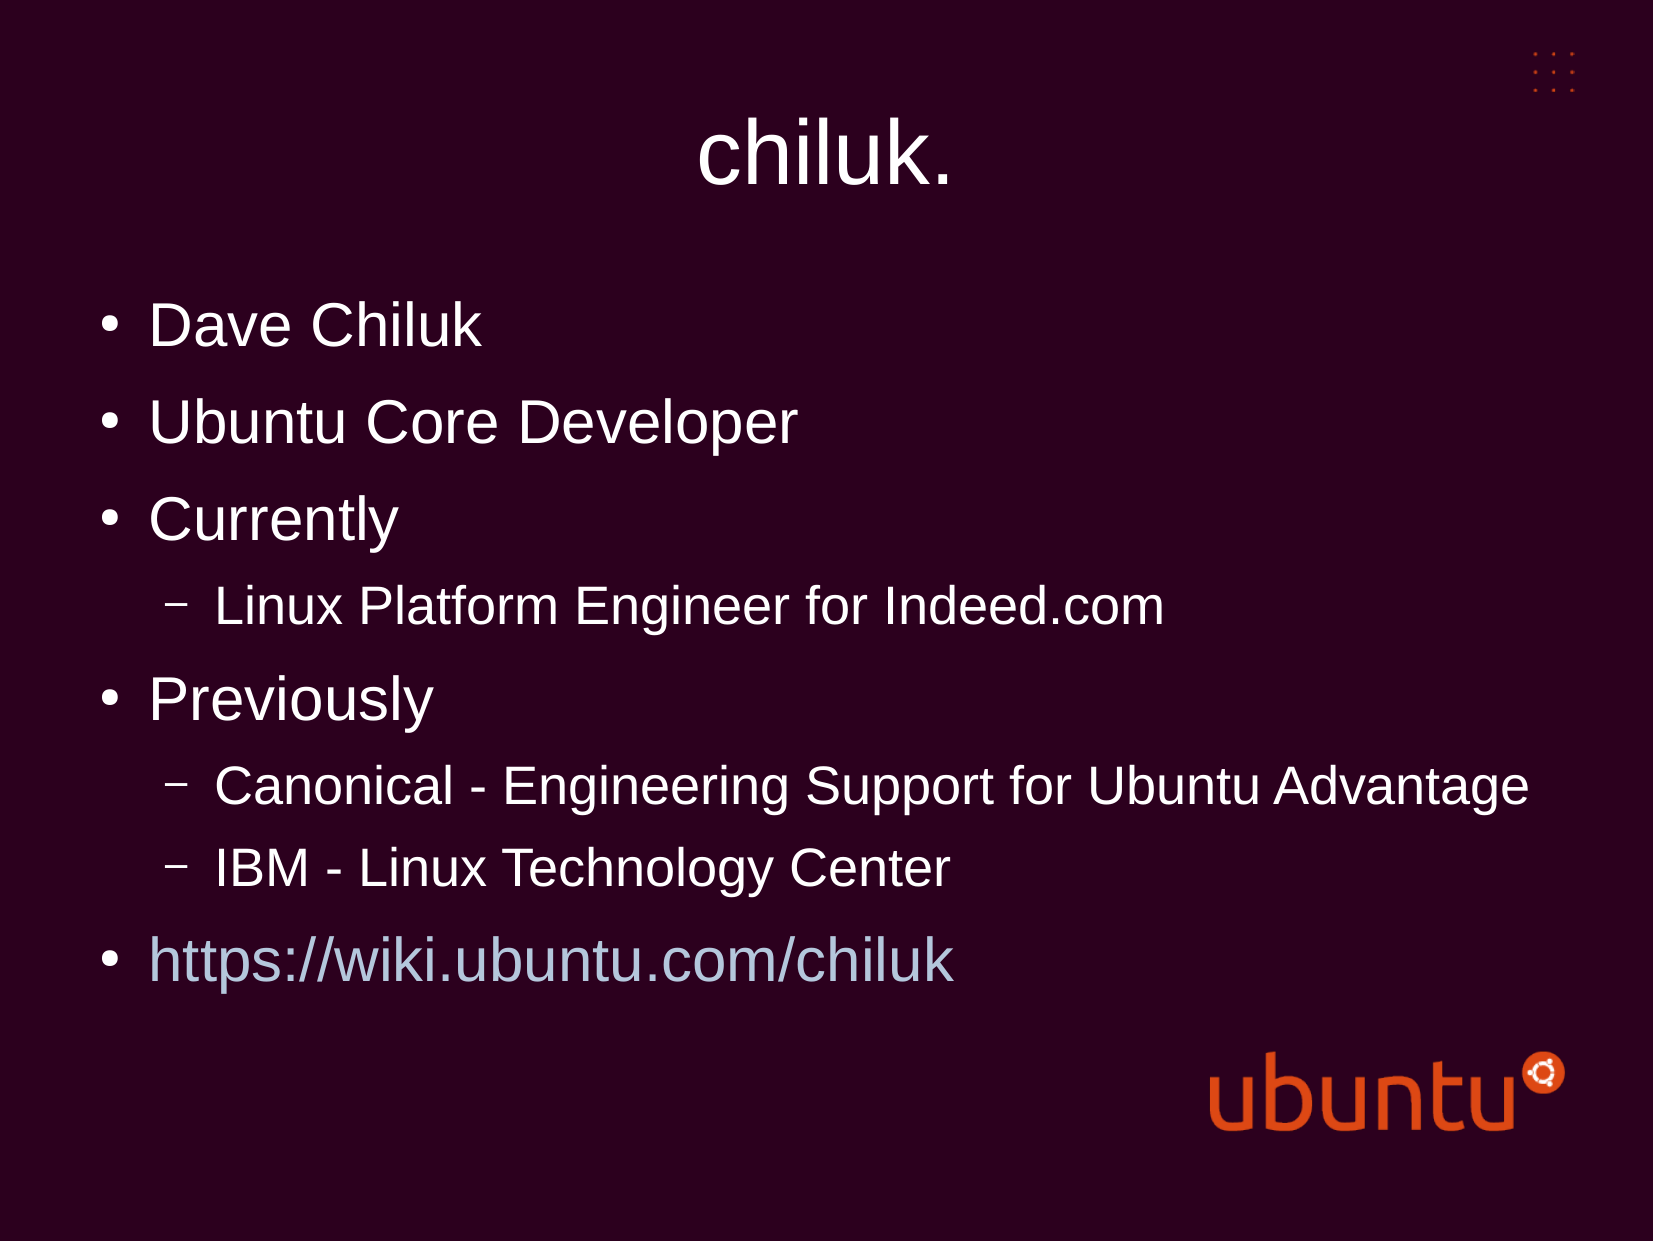

# chiluk.
Dave Chiluk
Ubuntu Core Developer
Currently
Linux Platform Engineer for Indeed.com
Previously
Canonical - Engineering Support for Ubuntu Advantage
IBM - Linux Technology Center
https://wiki.ubuntu.com/chiluk